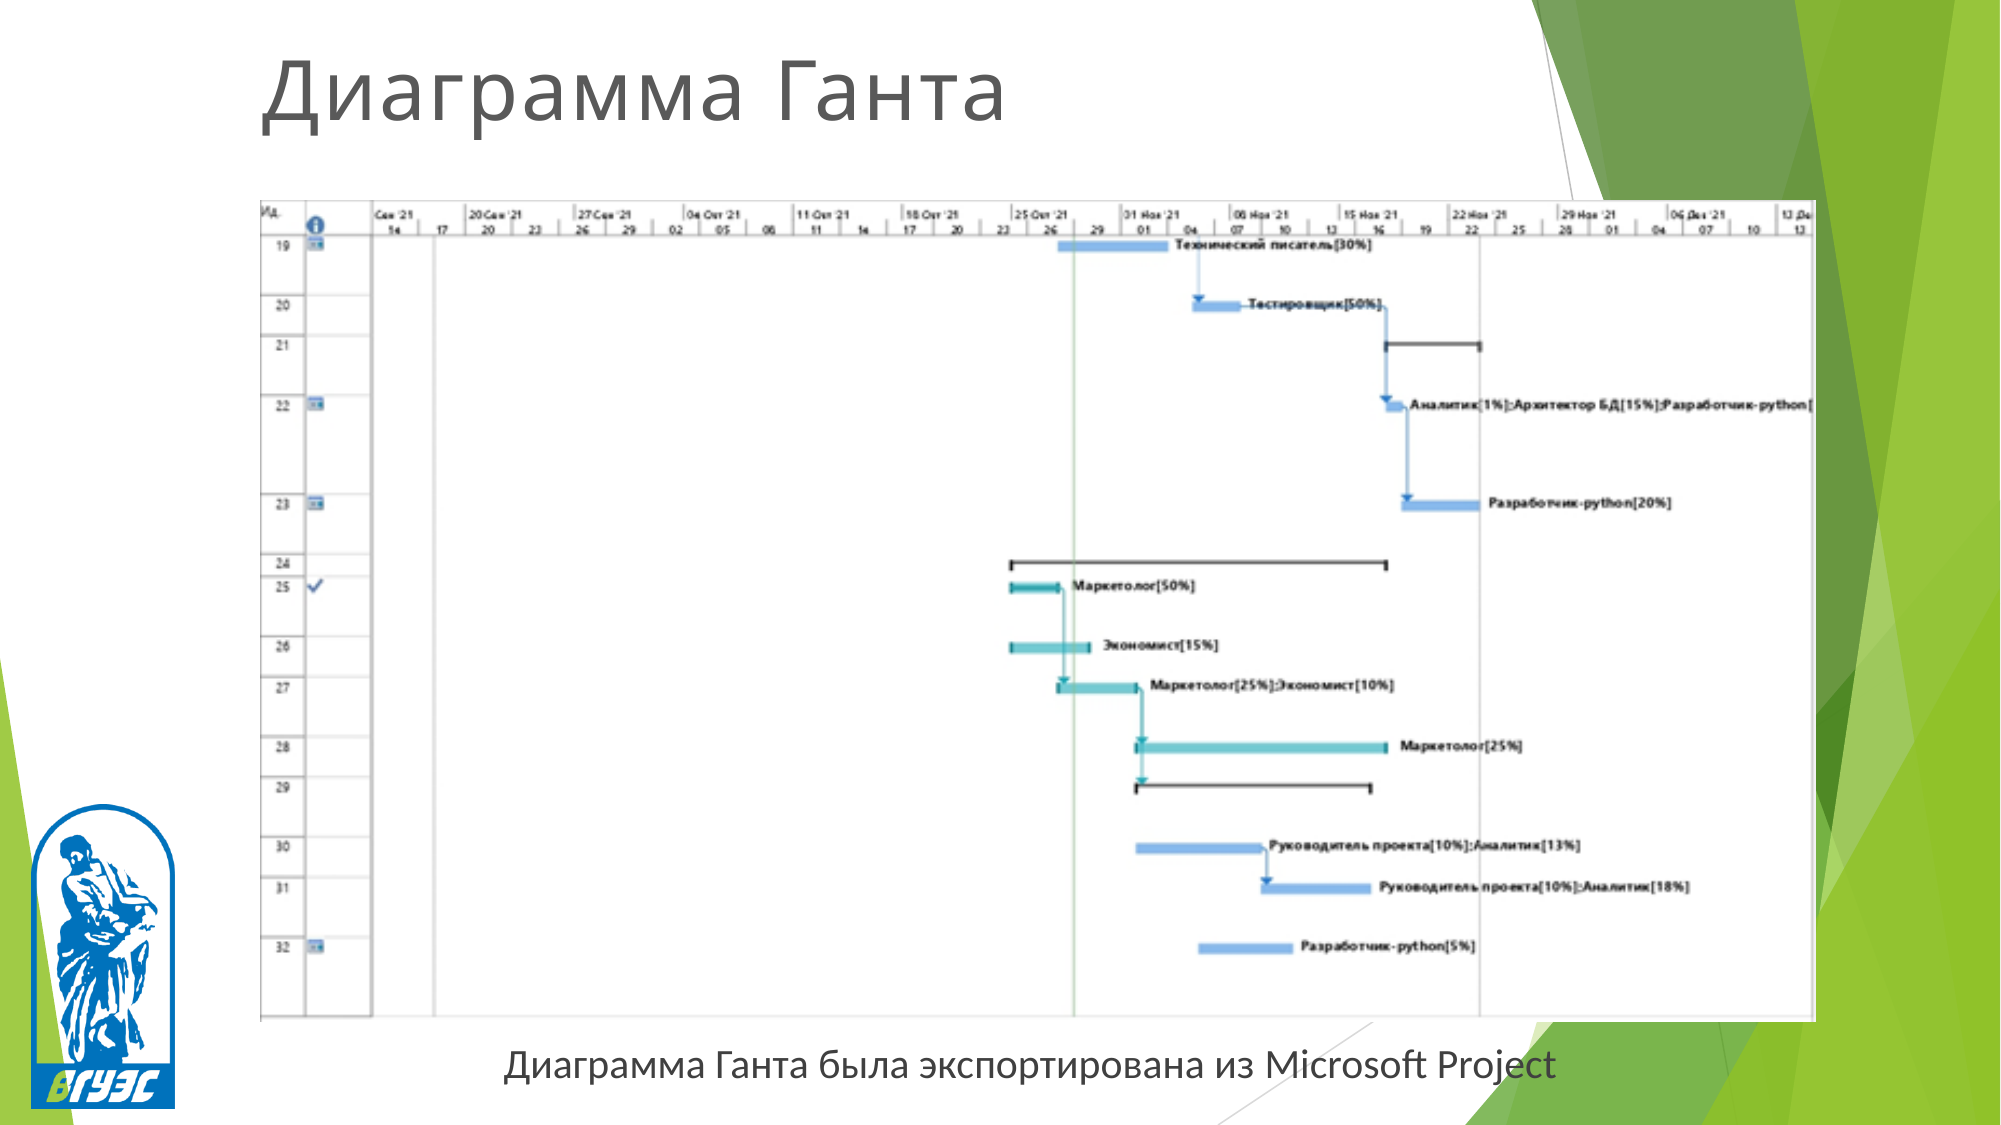

Диаграмма Ганта
Диаграмма Ганта была экспортирована из Microsoft Project